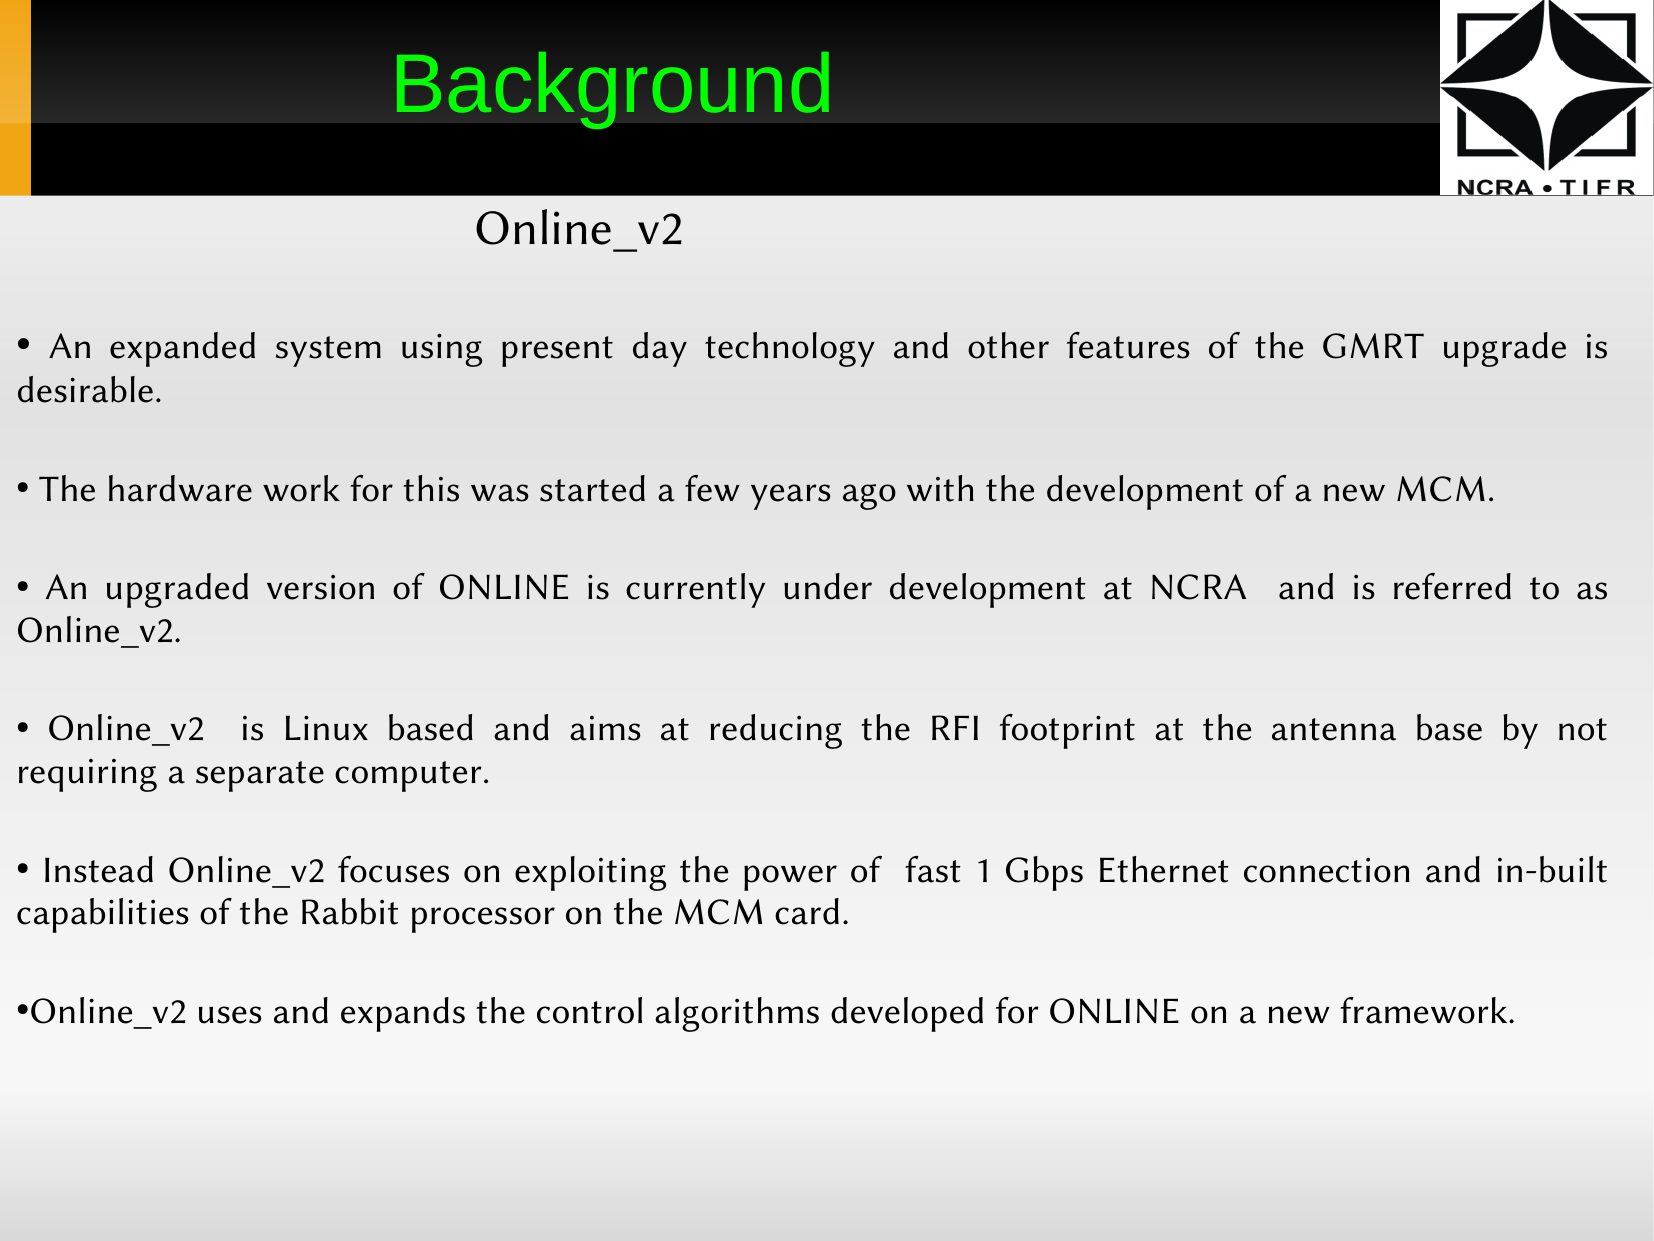

Background
 Online_v2
 An expanded system using present day technology and other features of the GMRT upgrade is desirable.
 The hardware work for this was started a few years ago with the development of a new MCM.
 An upgraded version of ONLINE is currently under development at NCRA and is referred to as Online_v2.
 Online_v2 is Linux based and aims at reducing the RFI footprint at the antenna base by not requiring a separate computer.
 Instead Online_v2 focuses on exploiting the power of fast 1 Gbps Ethernet connection and in-built capabilities of the Rabbit processor on the MCM card.
Online_v2 uses and expands the control algorithms developed for ONLINE on a new framework.